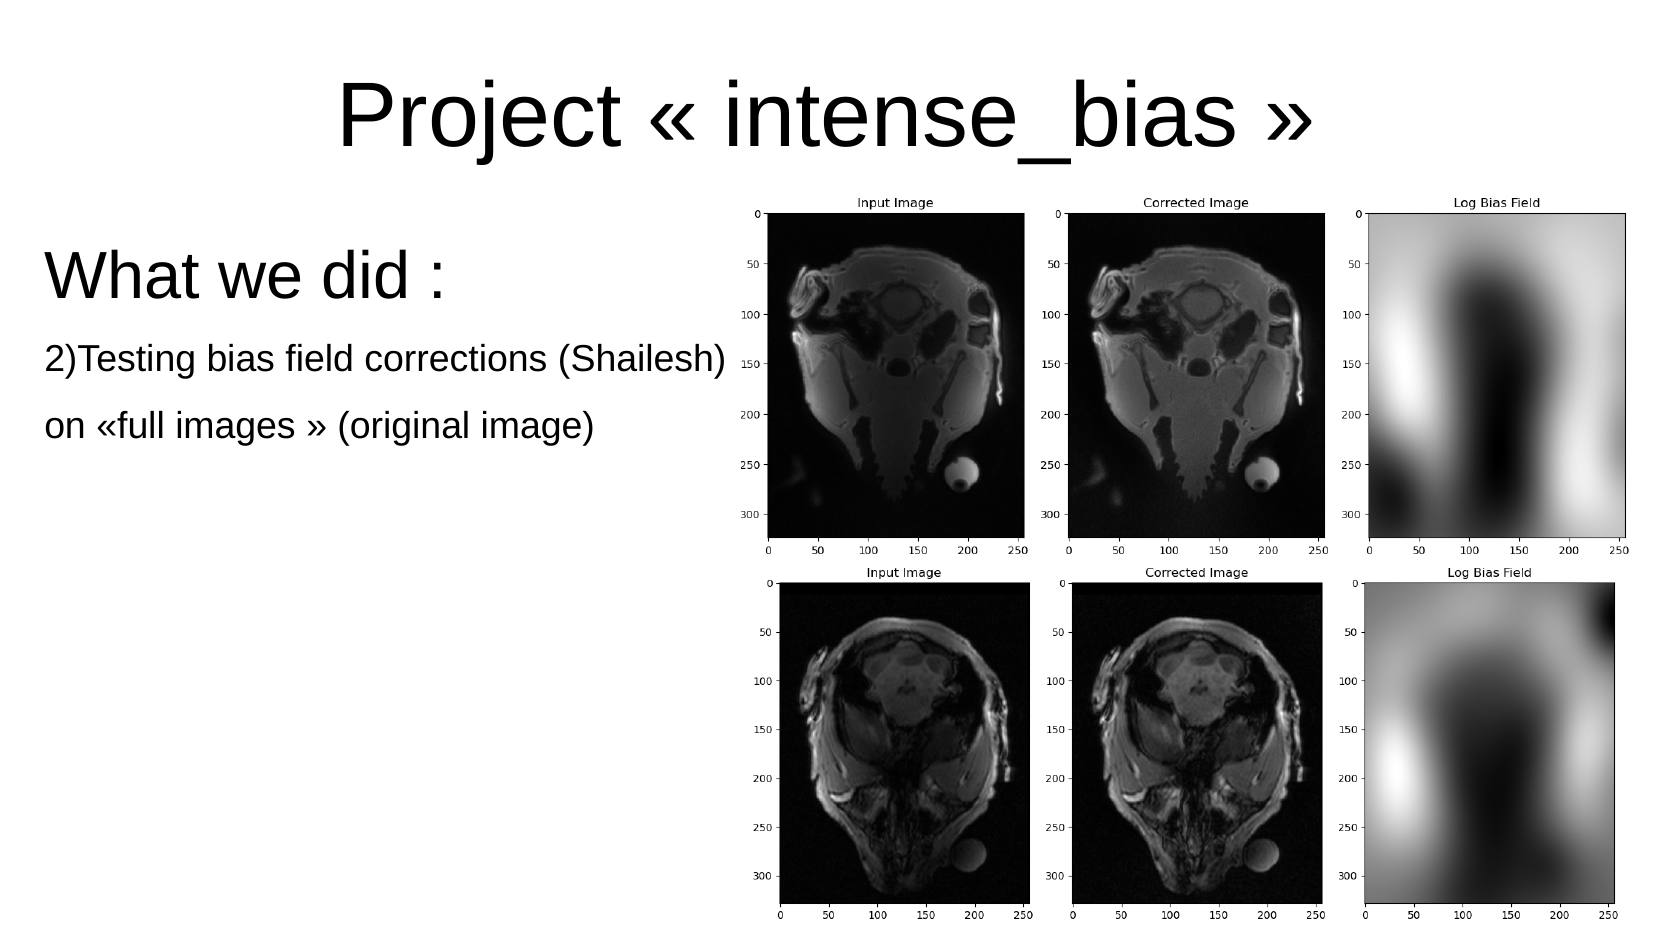

# Project « intense_bias »
What we did :
2)Testing bias field corrections (Shailesh)
on «full images » (original image)